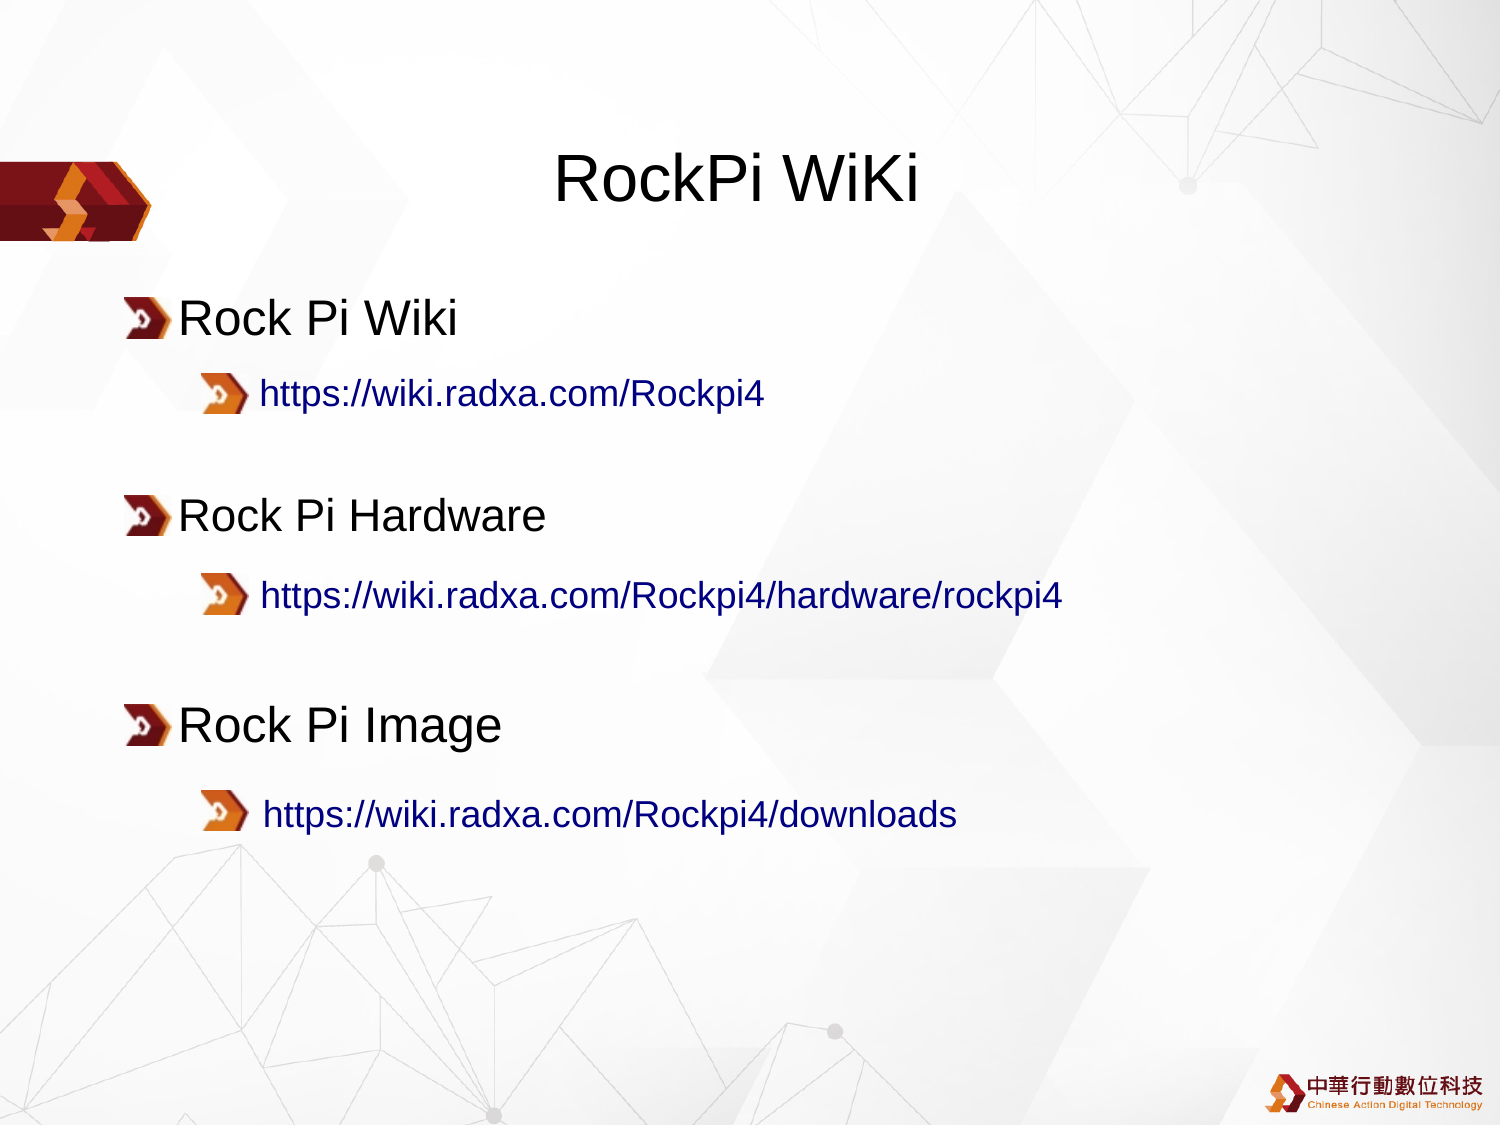

# RockPi WiKi
Rock Pi Wiki
 https://wiki.radxa.com/Rockpi4
Rock Pi Hardware
 https://wiki.radxa.com/Rockpi4/hardware/rockpi4
Rock Pi Image
 https://wiki.radxa.com/Rockpi4/downloads